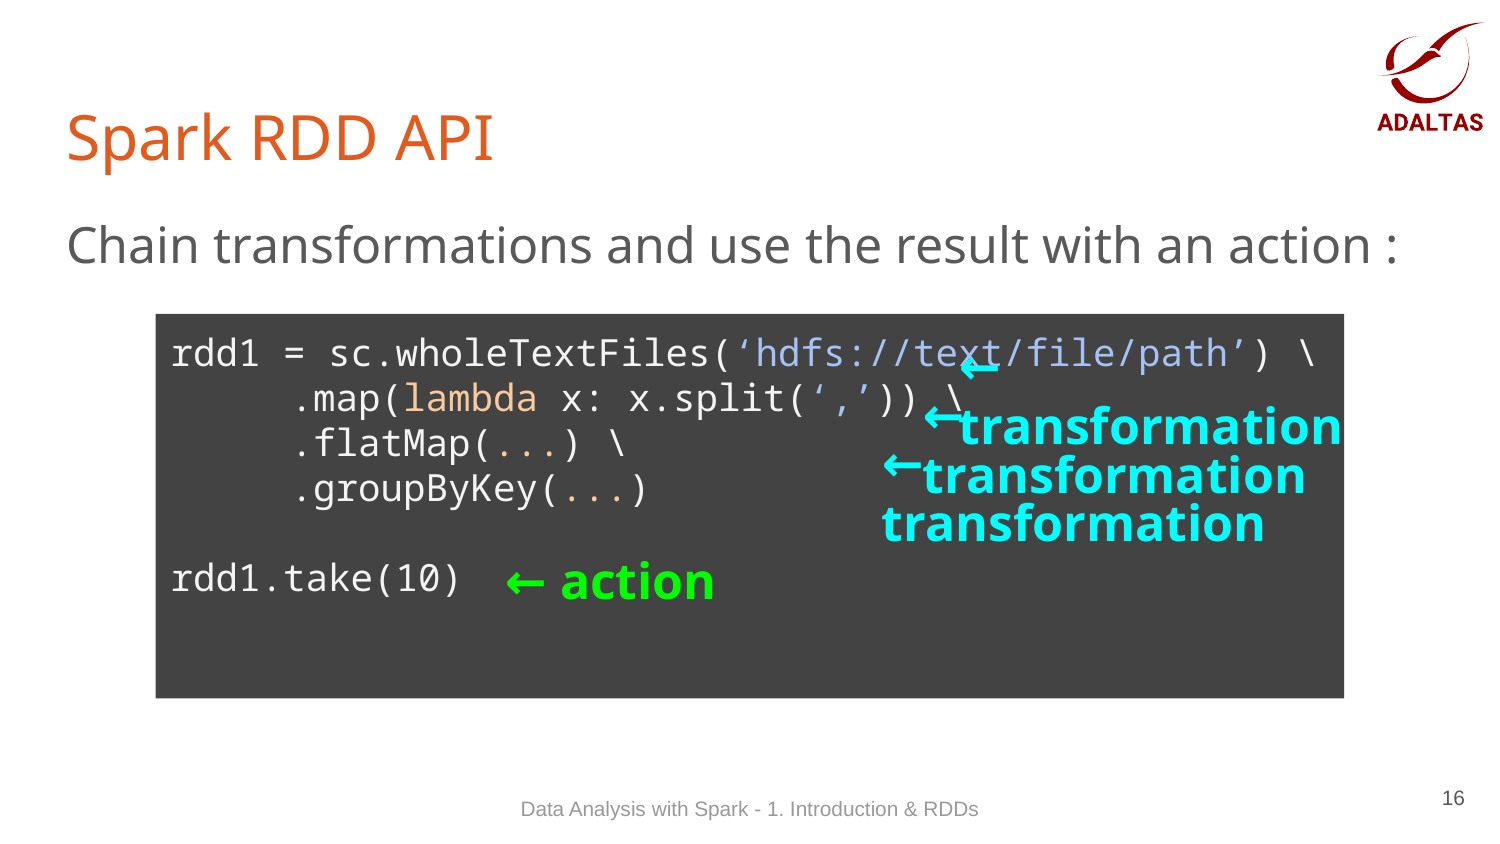

Spark RDD API
# Chain transformations and use the result with an action :
rdd1 = sc.wholeTextFiles(‘hdfs://text/file/path’) \
	 .map(lambda x: x.split(‘,’)) \
	 .flatMap(...) \
	 .groupByKey(...)
rdd1.take(10)
← transformation
← transformation
← transformation
← action
Data Analysis with Spark - 1. Introduction & RDDs